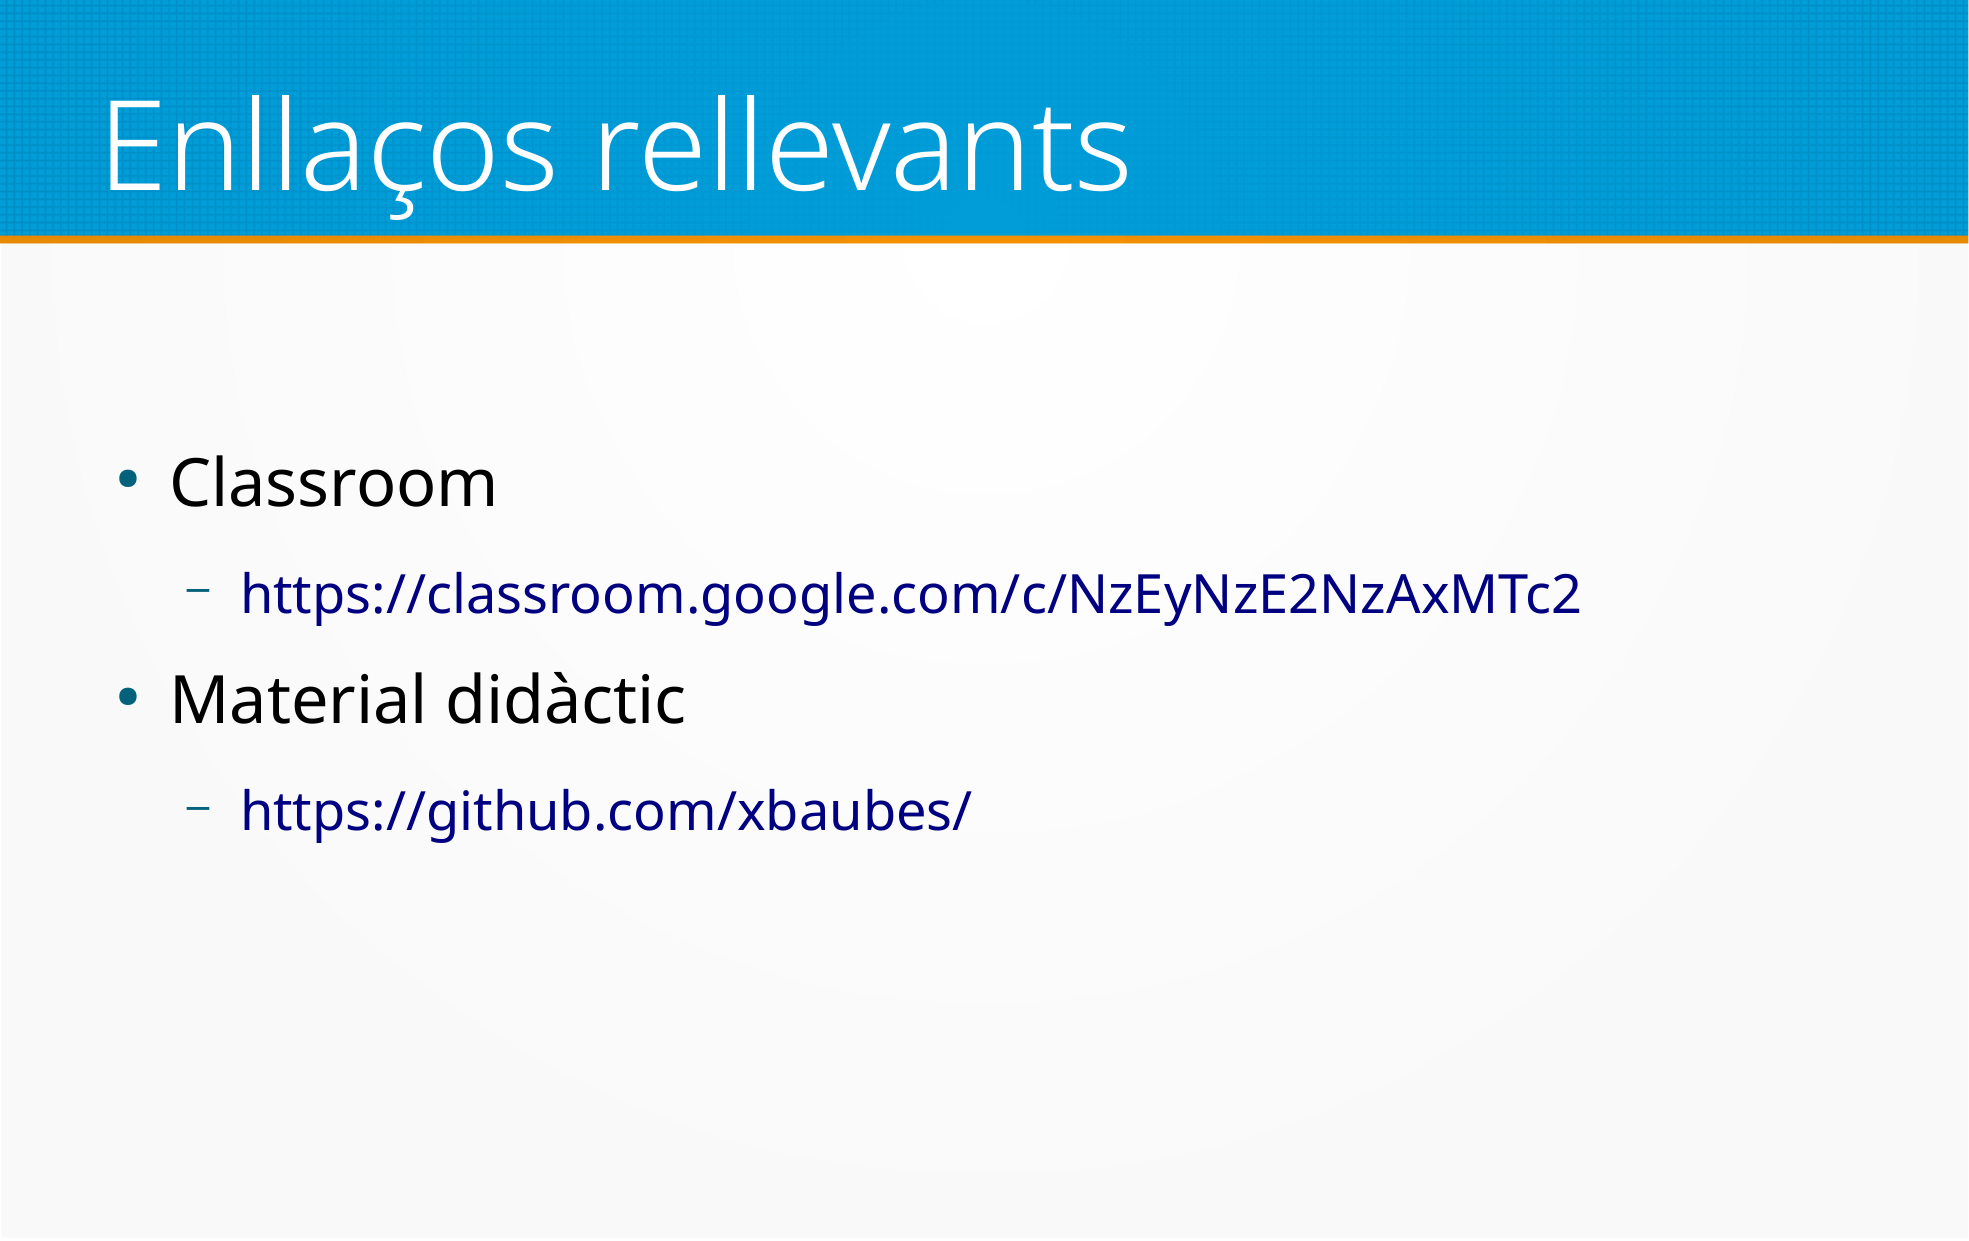

# Enllaços rellevants
Classroom
https://classroom.google.com/c/NzEyNzE2NzAxMTc2
Material didàctic
https://github.com/xbaubes/